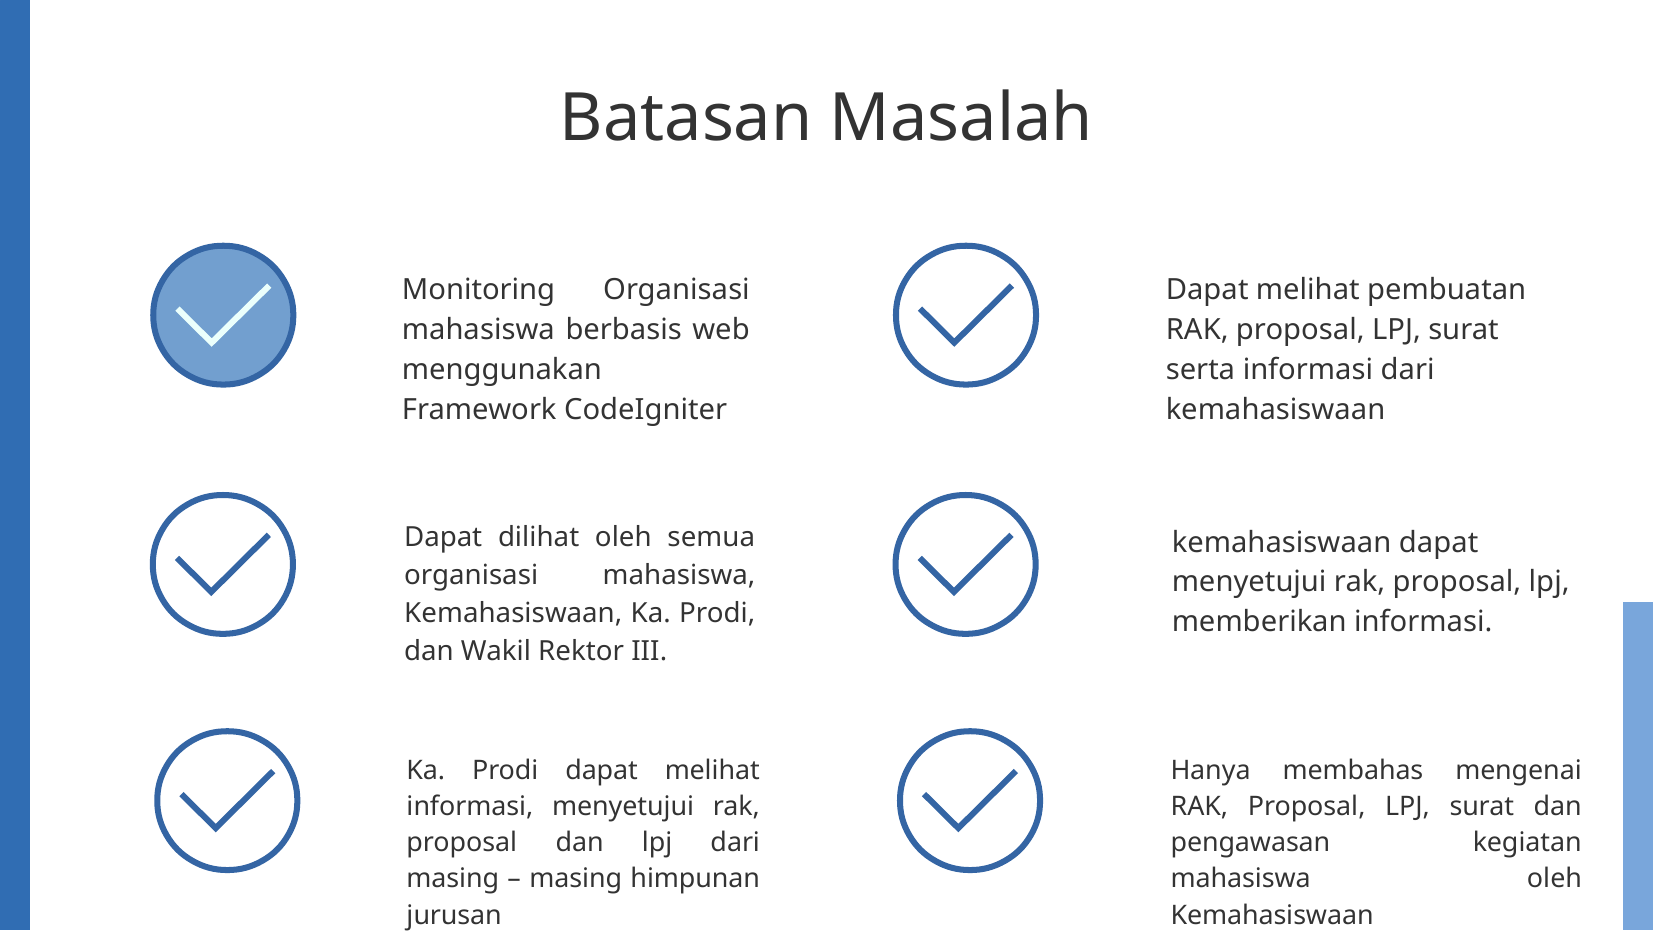

# Batasan Masalah
One article
Monitoring Organisasi mahasiswa berbasis web menggunakan Framework CodeIgniter
Two article
Dapat melihat pembuatan RAK, proposal, LPJ, surat serta informasi dari kemahasiswaan
Three article
Dapat dilihat oleh semua organisasi mahasiswa, Kemahasiswaan, Ka. Prodi, dan Wakil Rektor III.
Four article
kemahasiswaan dapat menyetujui rak, proposal, lpj, memberikan informasi.
Three article
Ka. Prodi dapat melihat informasi, menyetujui rak, proposal dan lpj dari masing – masing himpunan jurusan
Four article
Hanya membahas mengenai RAK, Proposal, LPJ, surat dan pengawasan kegiatan mahasiswa oleh Kemahasiswaan